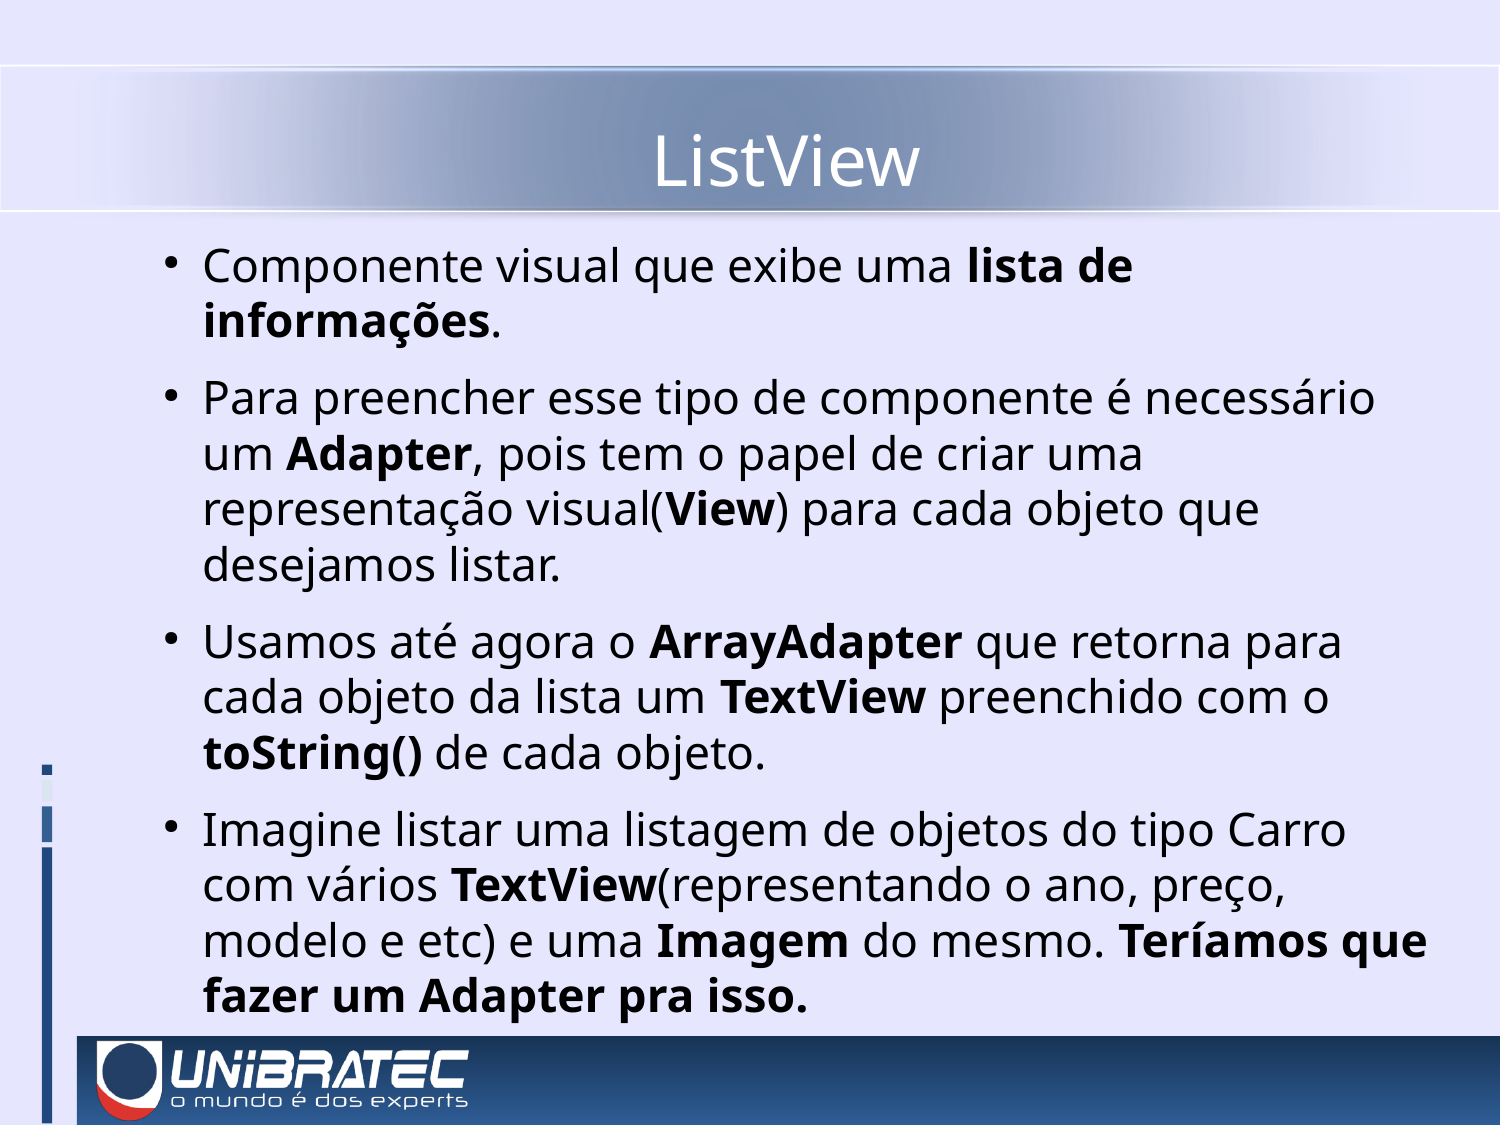

# ListView
Componente visual que exibe uma lista de informações.
Para preencher esse tipo de componente é necessário um Adapter, pois tem o papel de criar uma representação visual(View) para cada objeto que desejamos listar.
Usamos até agora o ArrayAdapter que retorna para cada objeto da lista um TextView preenchido com o toString() de cada objeto.
Imagine listar uma listagem de objetos do tipo Carro com vários TextView(representando o ano, preço, modelo e etc) e uma Imagem do mesmo. Teríamos que fazer um Adapter pra isso.